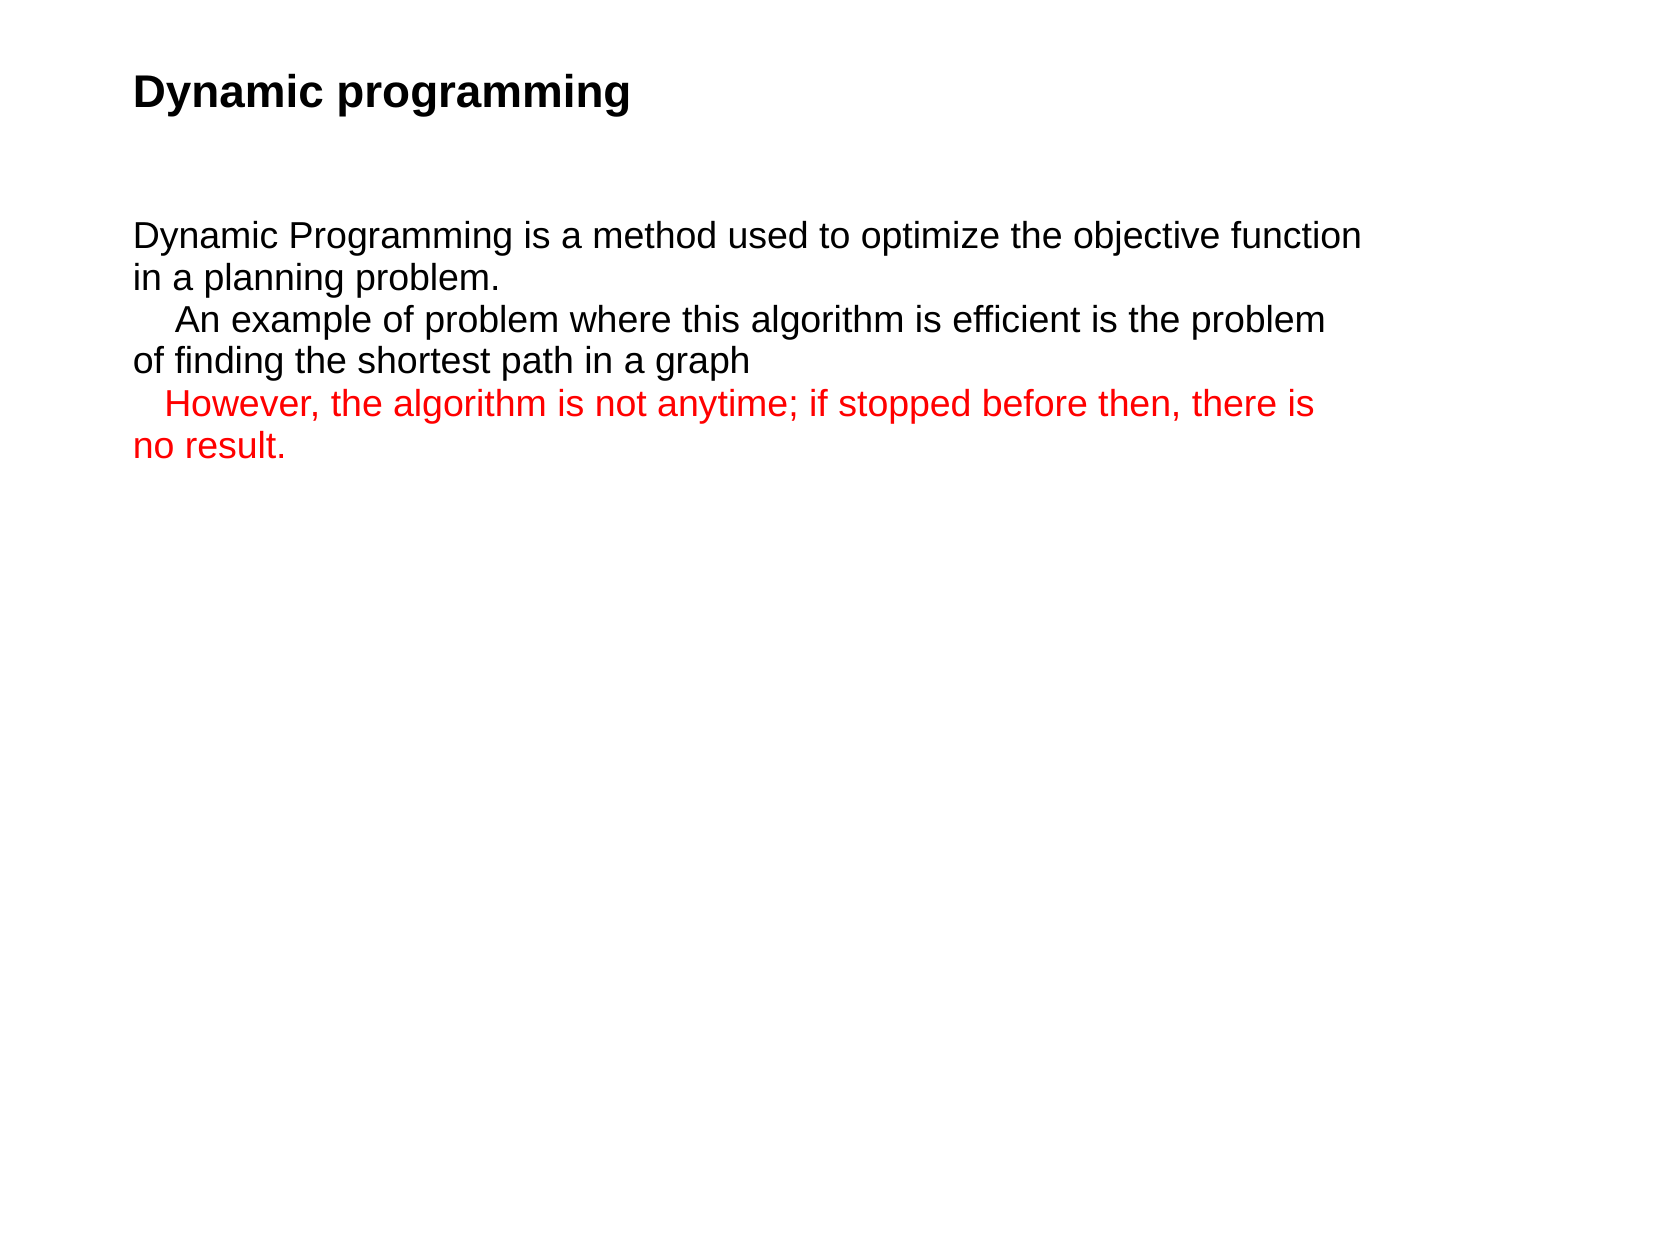

Dynamic programming
Dynamic Programming is a method used to optimize the objective function
in a planning problem.
 An example of problem where this algorithm is efficient is the problem
of finding the shortest path in a graph
 However, the algorithm is not anytime; if stopped before then, there is
no result.